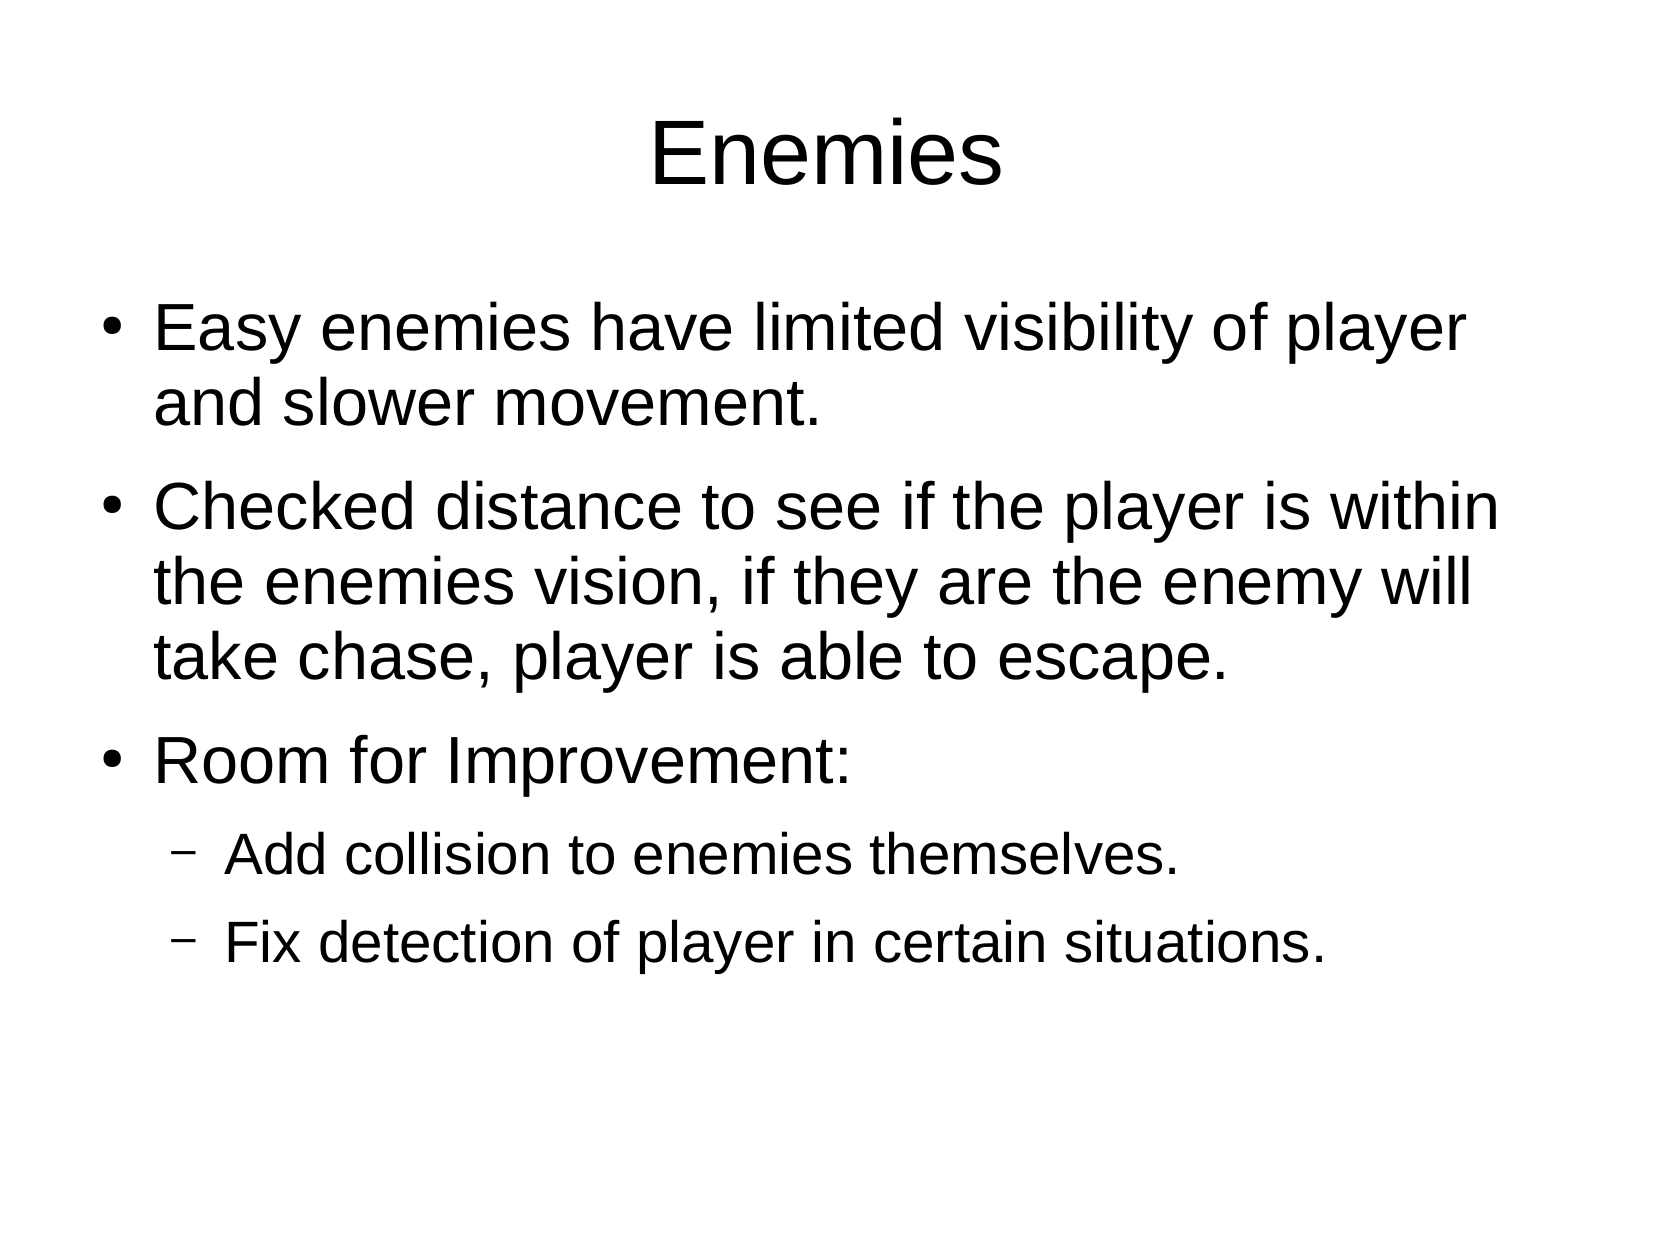

# Enemies
Easy enemies have limited visibility of player and slower movement.
Checked distance to see if the player is within the enemies vision, if they are the enemy will take chase, player is able to escape.
Room for Improvement:
Add collision to enemies themselves.
Fix detection of player in certain situations.